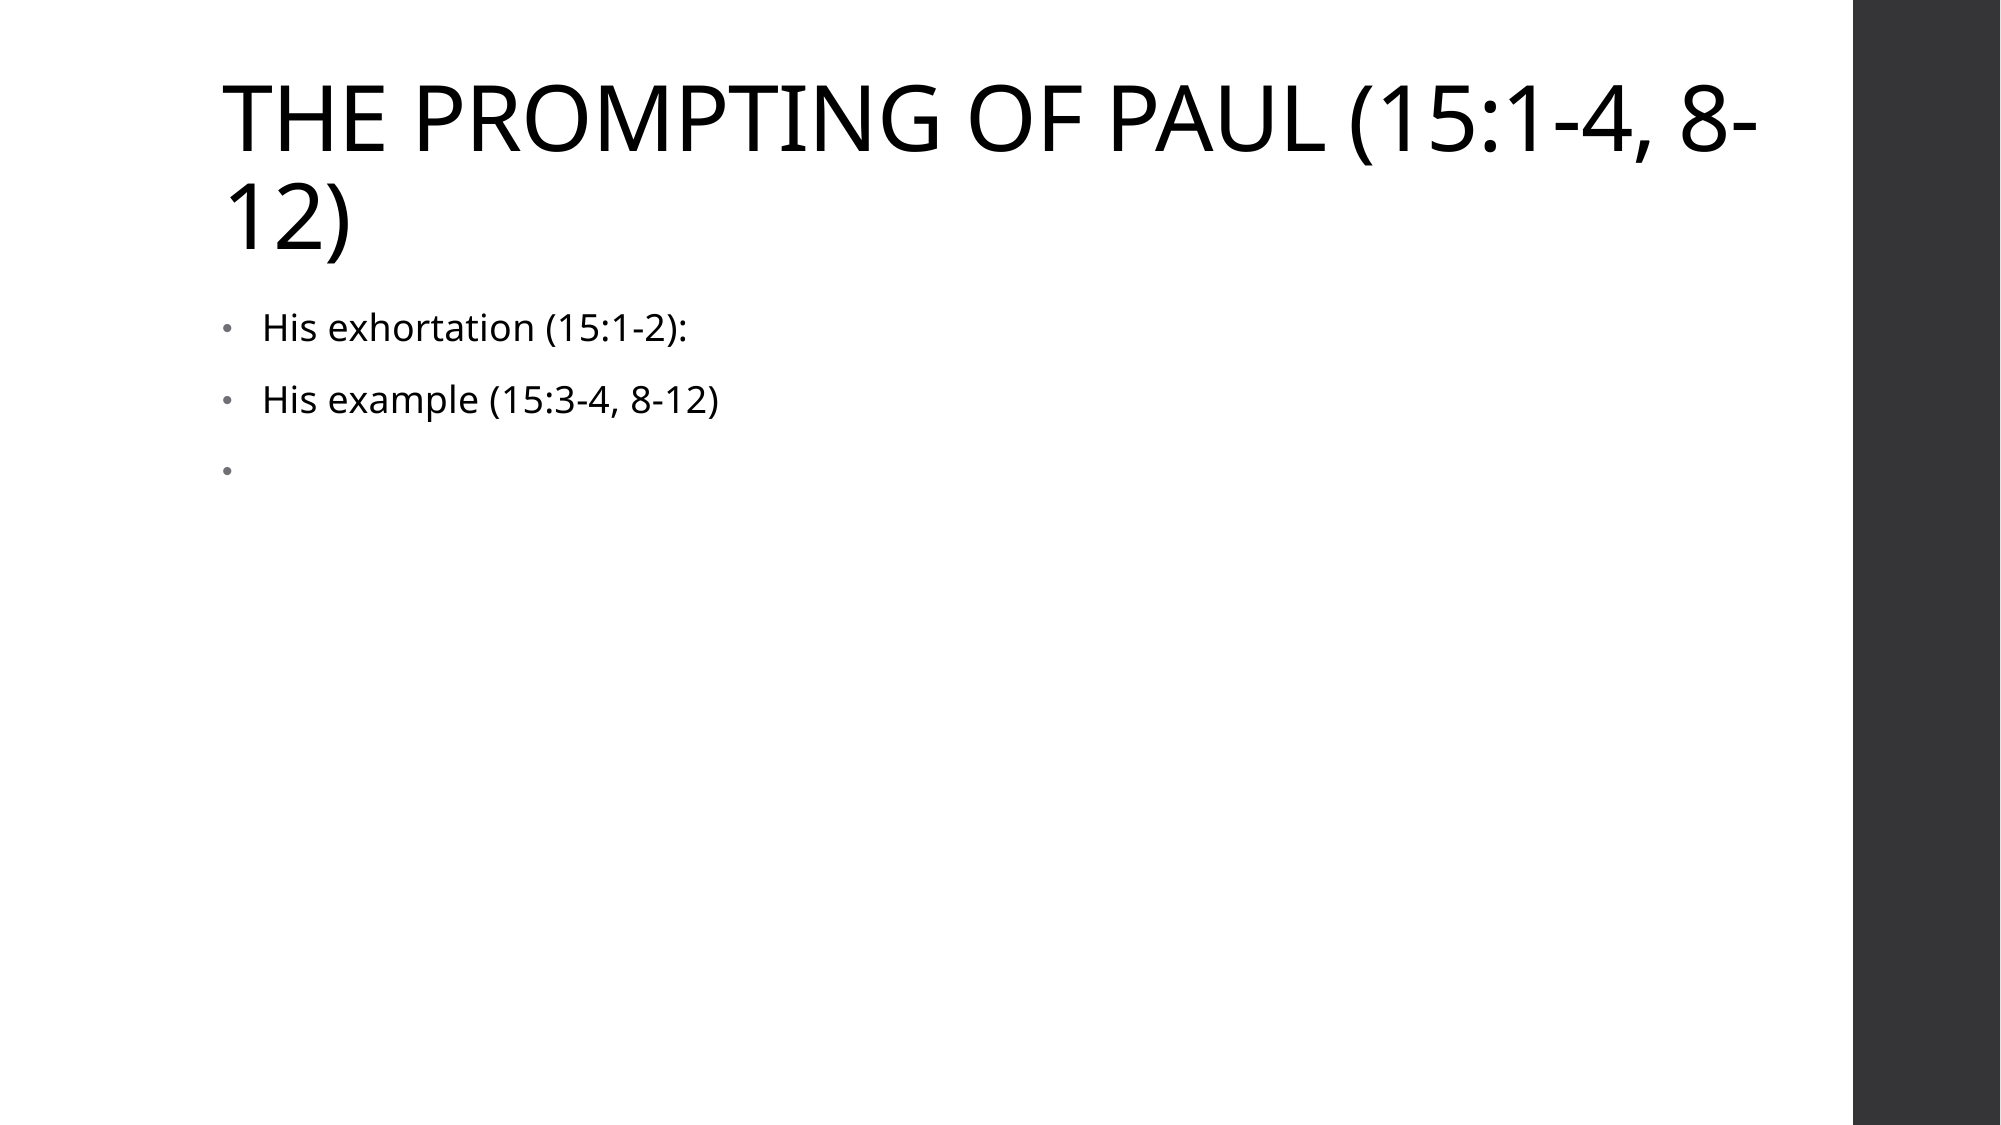

# THE PROMPTING OF PAUL (15:1-4, 8-12)
 His exhortation (15:1-2):
 His example (15:3-4, 8-12)